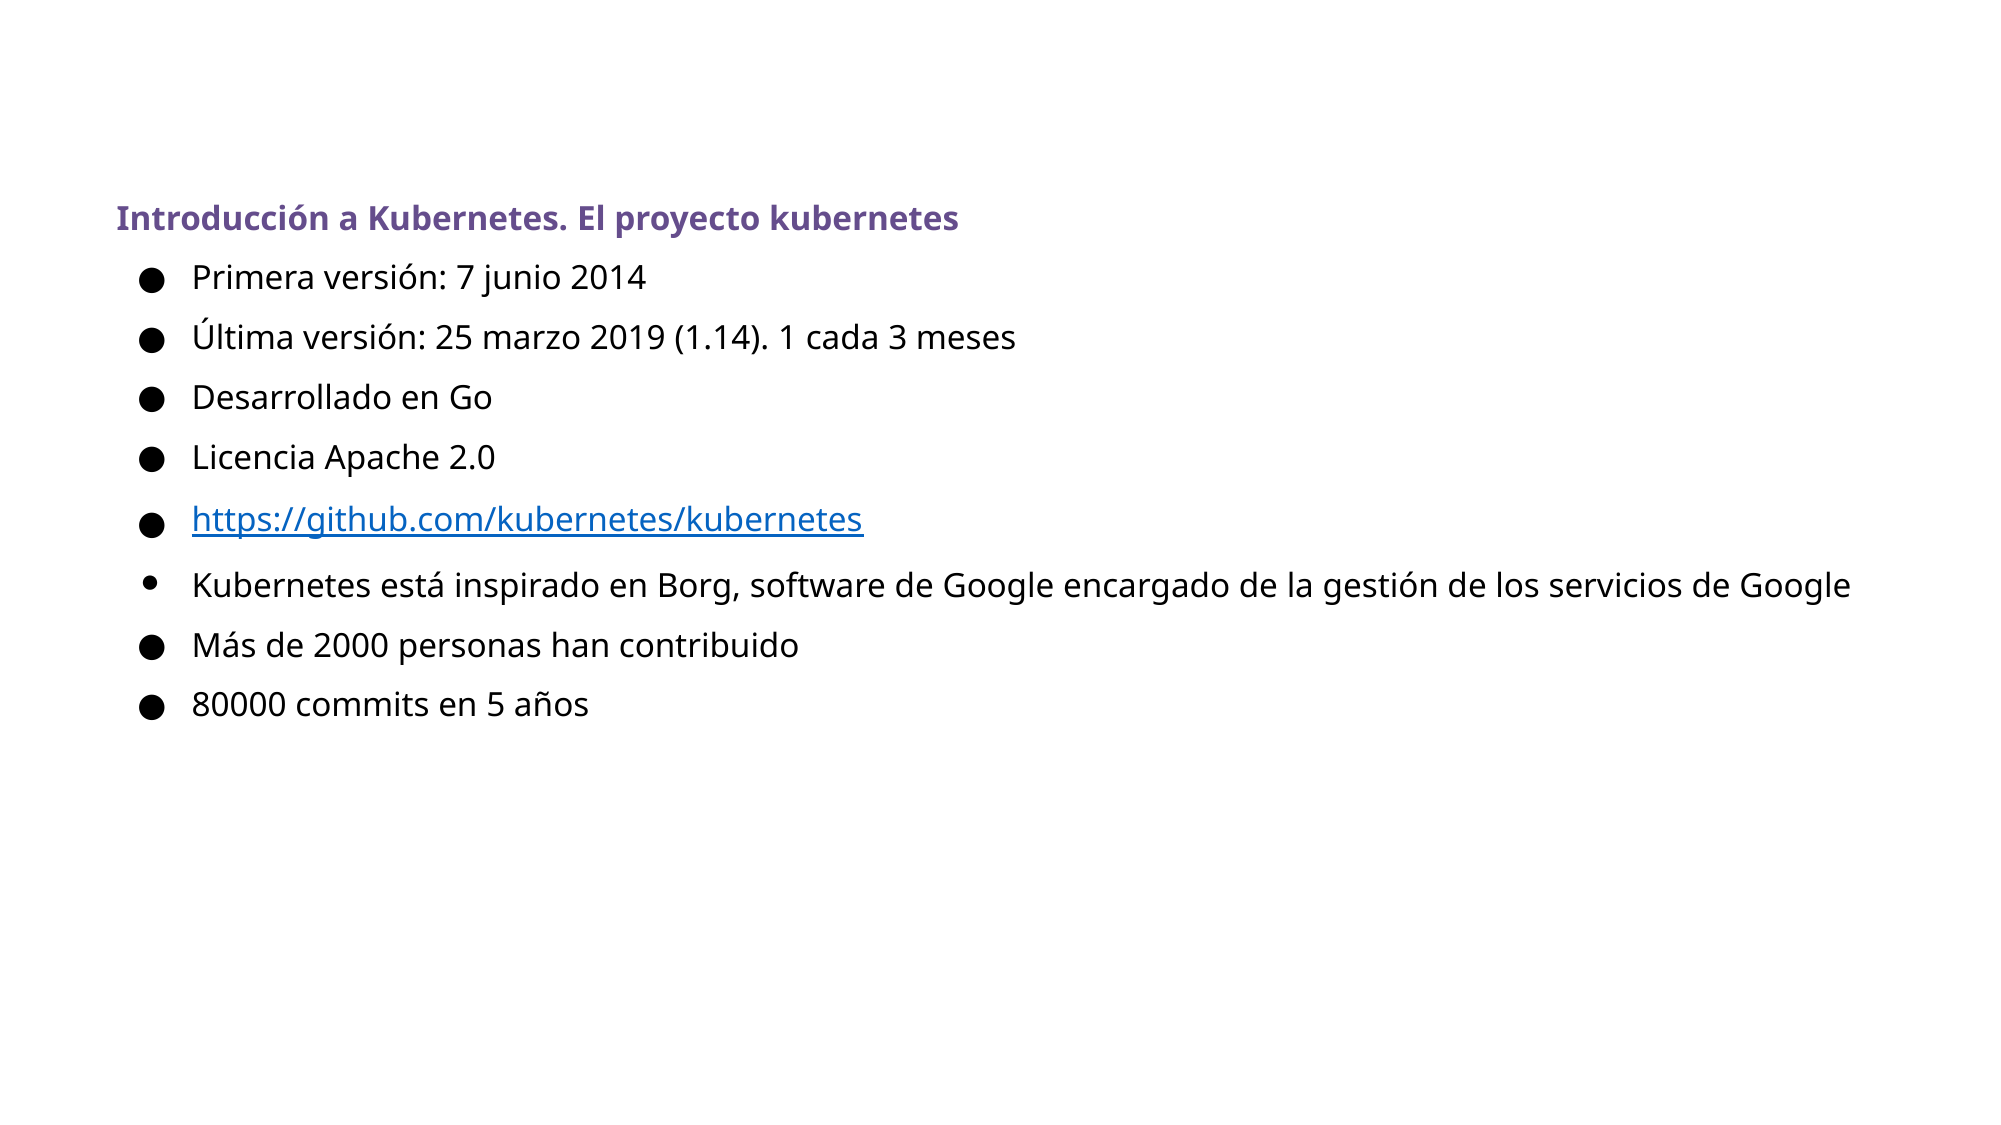

Introducción a Kubernetes. El proyecto kubernetes
Primera versión: 7 junio 2014
Última versión: 25 marzo 2019 (1.14). 1 cada 3 meses
Desarrollado en Go
Licencia Apache 2.0
https://github.com/kubernetes/kubernetes
Kubernetes está inspirado en Borg, software de Google encargado de la gestión de los servicios de Google
Más de 2000 personas han contribuido
80000 commits en 5 años